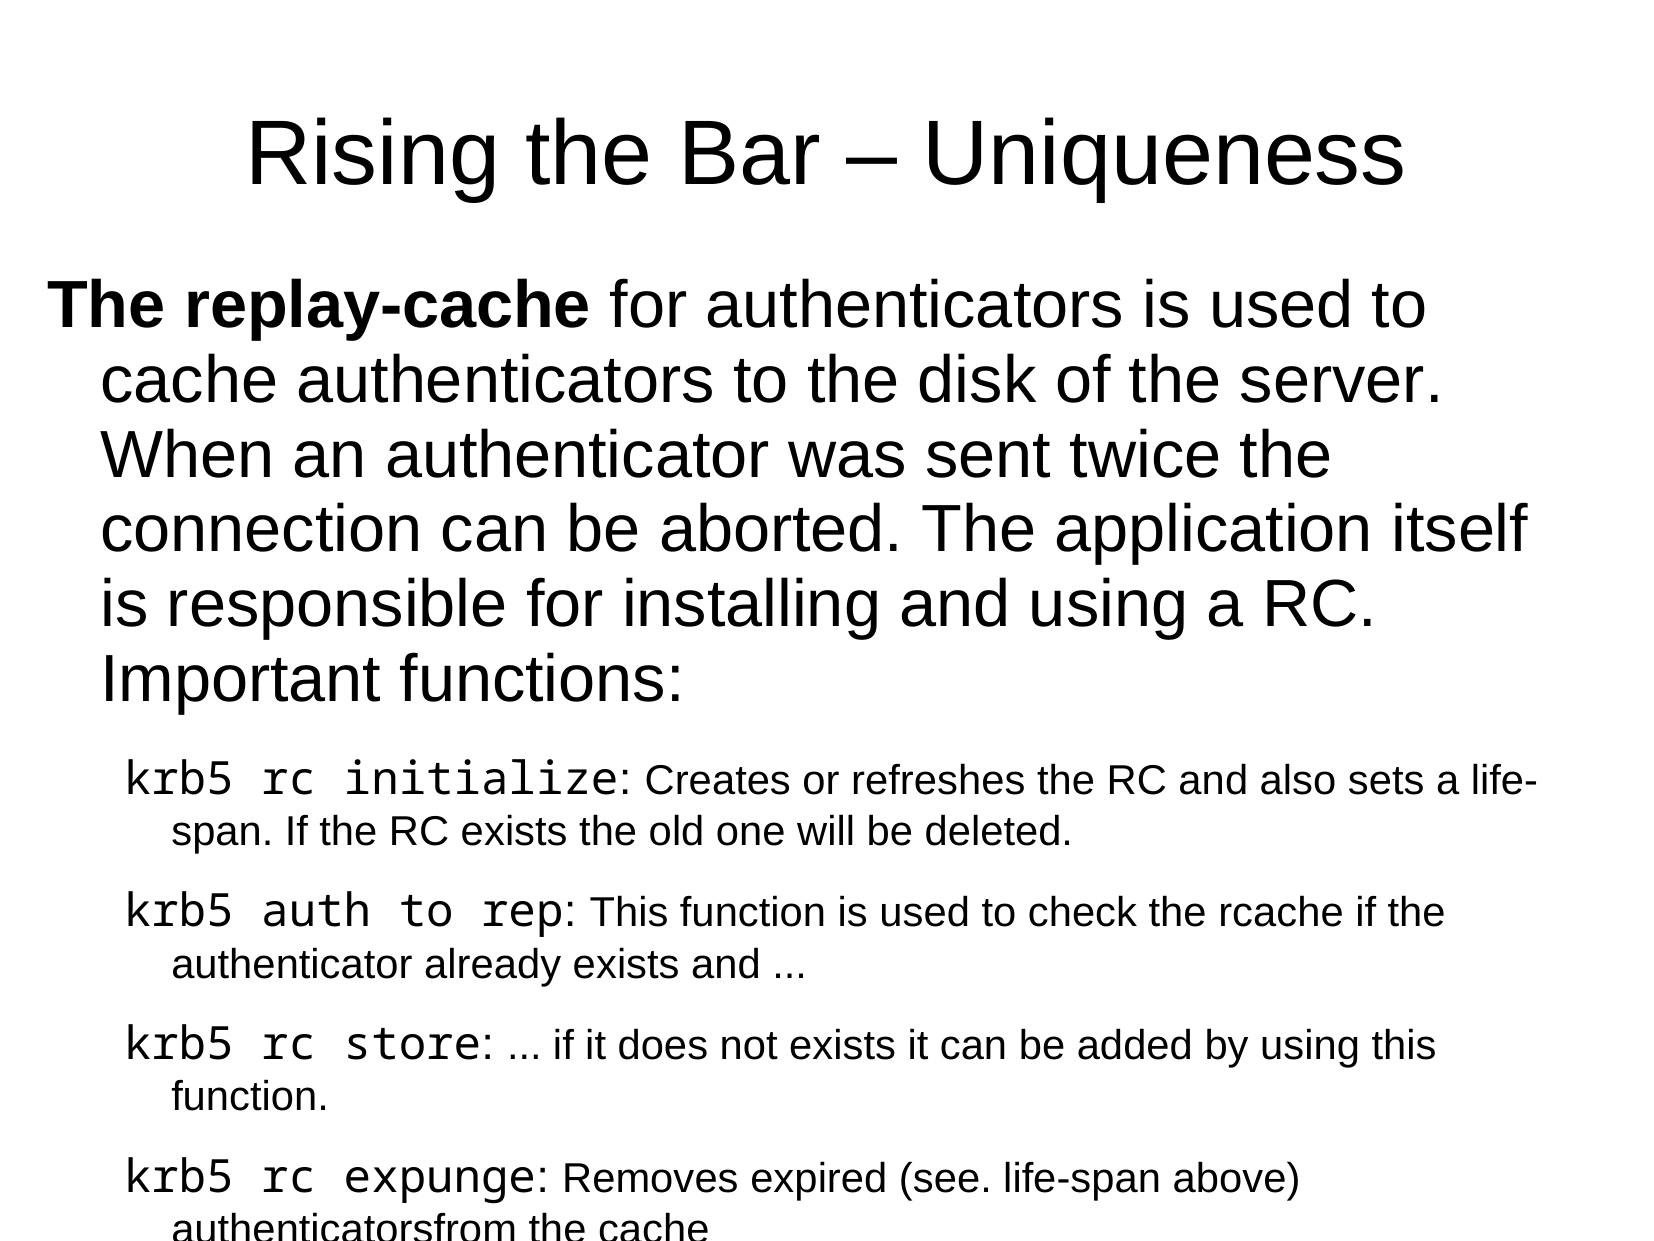

# Rising the Bar – Uniqueness
The replay-cache for authenticators is used to cache authenticators to the disk of the server. When an authenticator was sent twice the connection can be aborted. The application itself is responsible for installing and using a RC. Important functions:
krb5 rc initialize: Creates or refreshes the RC and also sets a life-span. If the RC exists the old one will be deleted.
krb5 auth to rep: This function is used to check the rcache if the authenticator already exists and ...
krb5 rc store: ... if it does not exists it can be added by using this function.
krb5 rc expunge: Removes expired (see. life-span above) authenticatorsfrom the cache